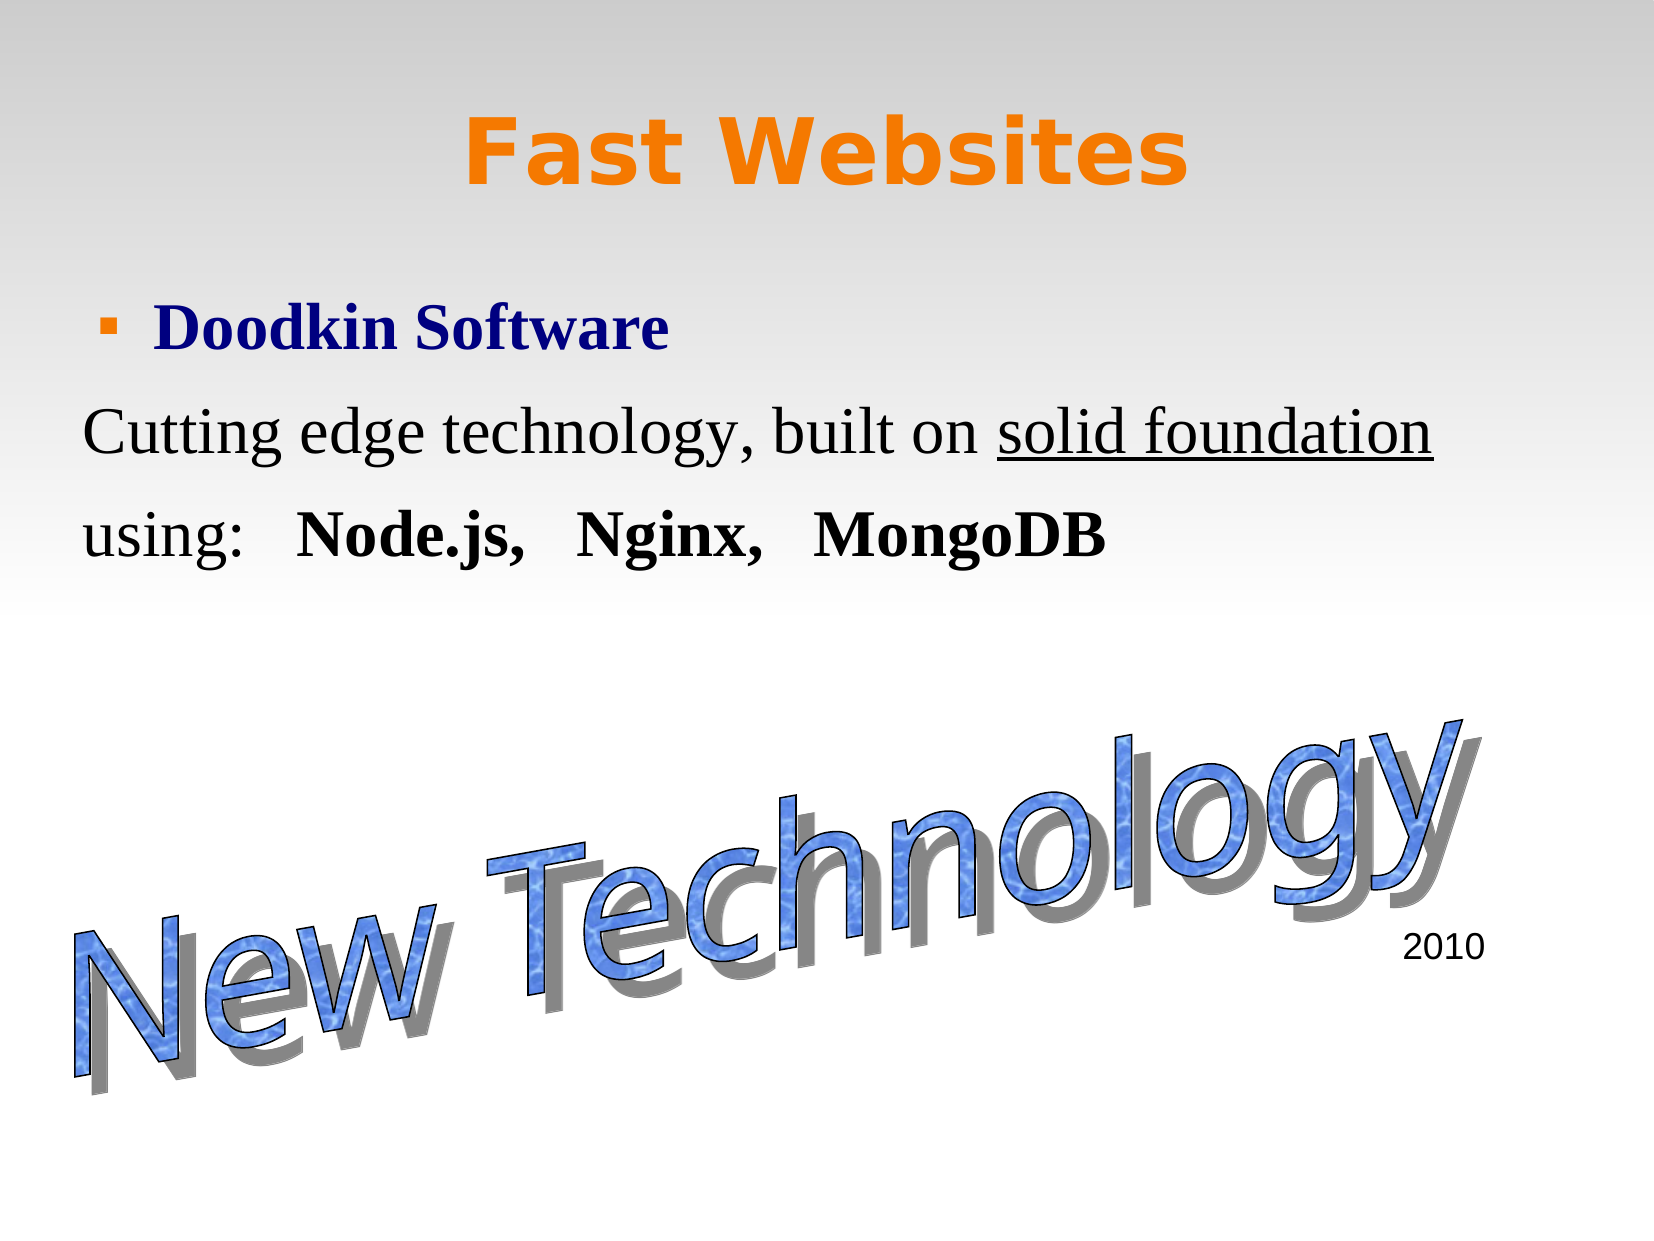

# Fast Websites
Doodkin Software
Cutting edge technology, built on solid foundation
using: Node.js, Nginx, MongoDB
New Technology
2010